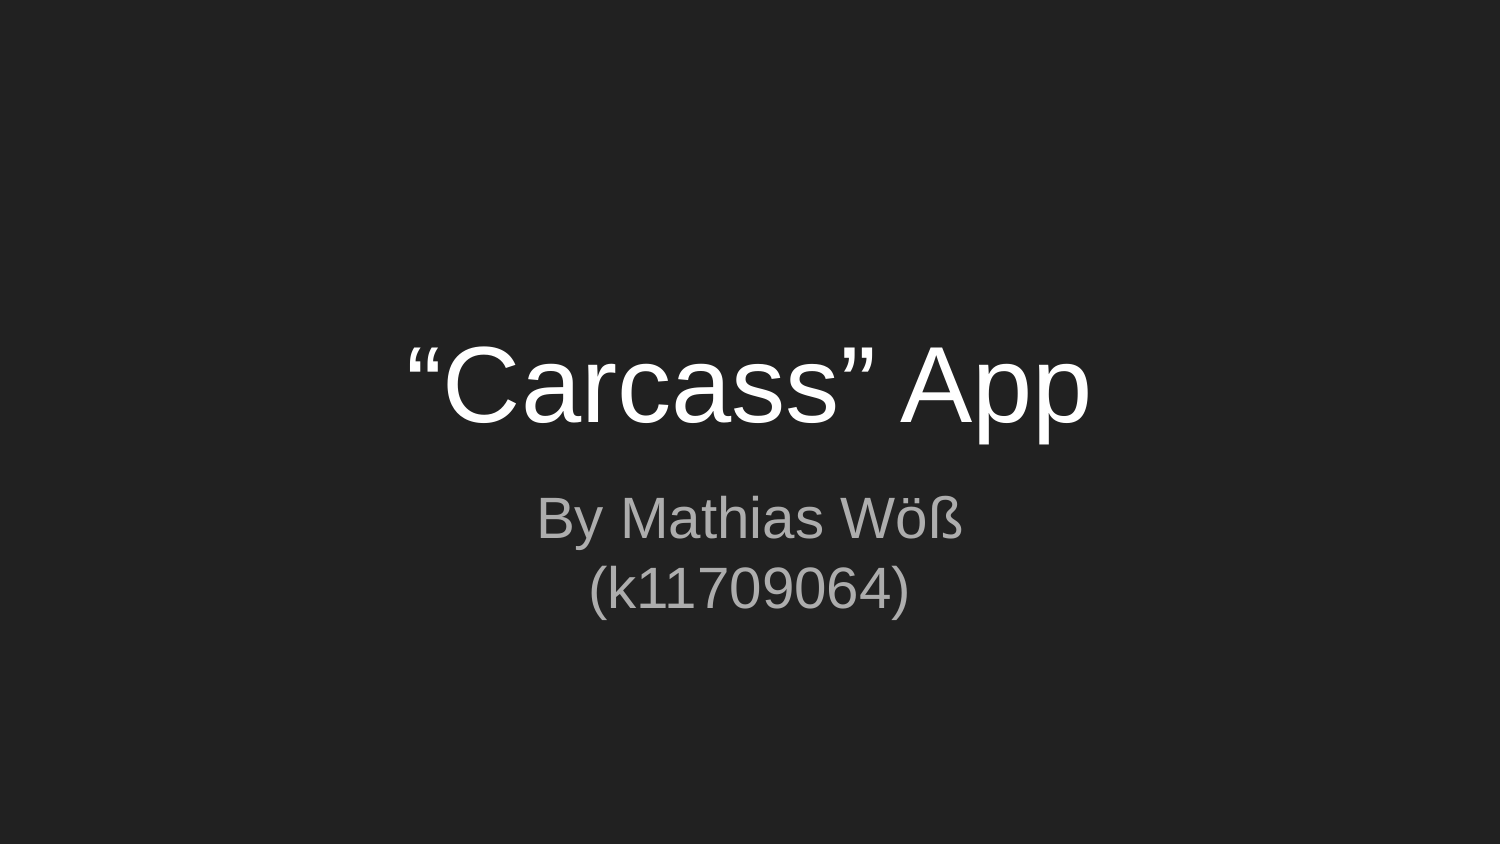

# “Carcass” App
By Mathias Wöß
(k11709064)